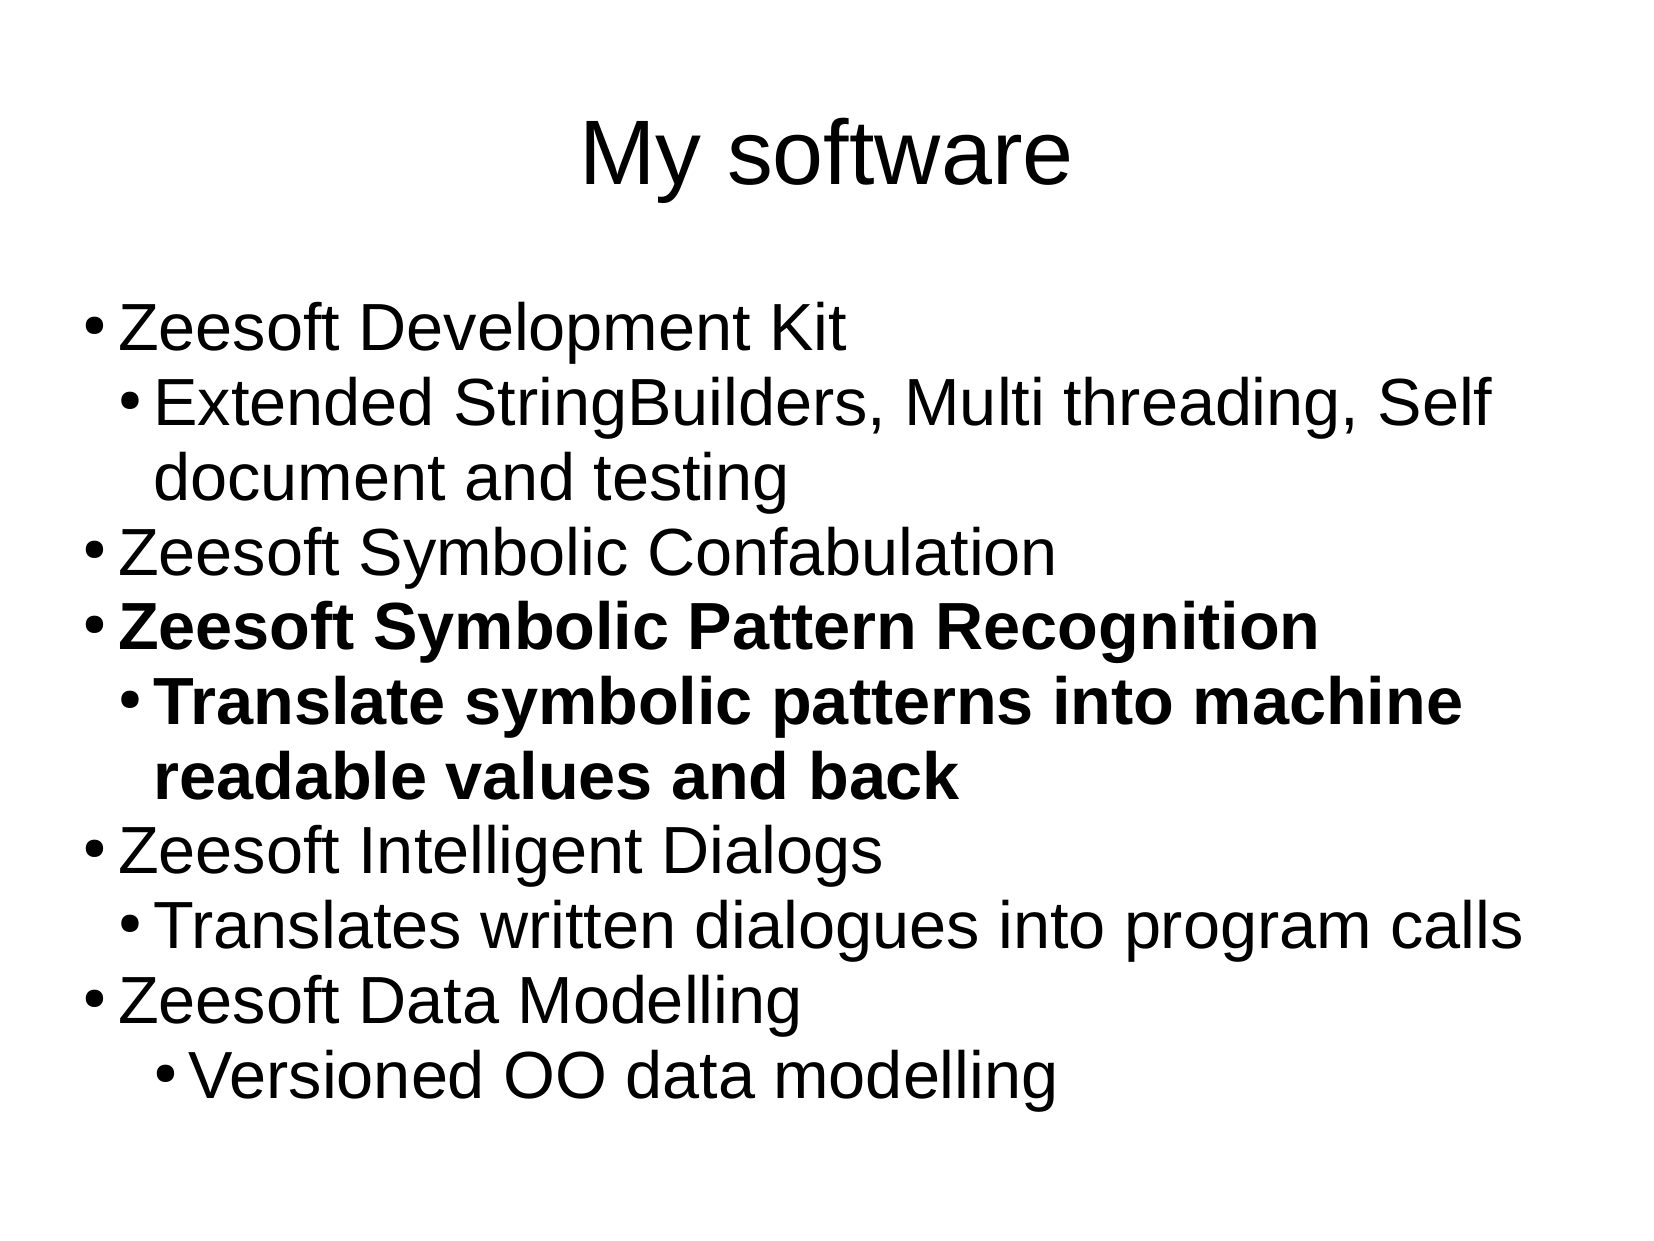

# My software
Zeesoft Development Kit
Extended StringBuilders, Multi threading, Self document and testing
Zeesoft Symbolic Confabulation
Zeesoft Symbolic Pattern Recognition
Translate symbolic patterns into machine readable values and back
Zeesoft Intelligent Dialogs
Translates written dialogues into program calls
Zeesoft Data Modelling
Versioned OO data modelling